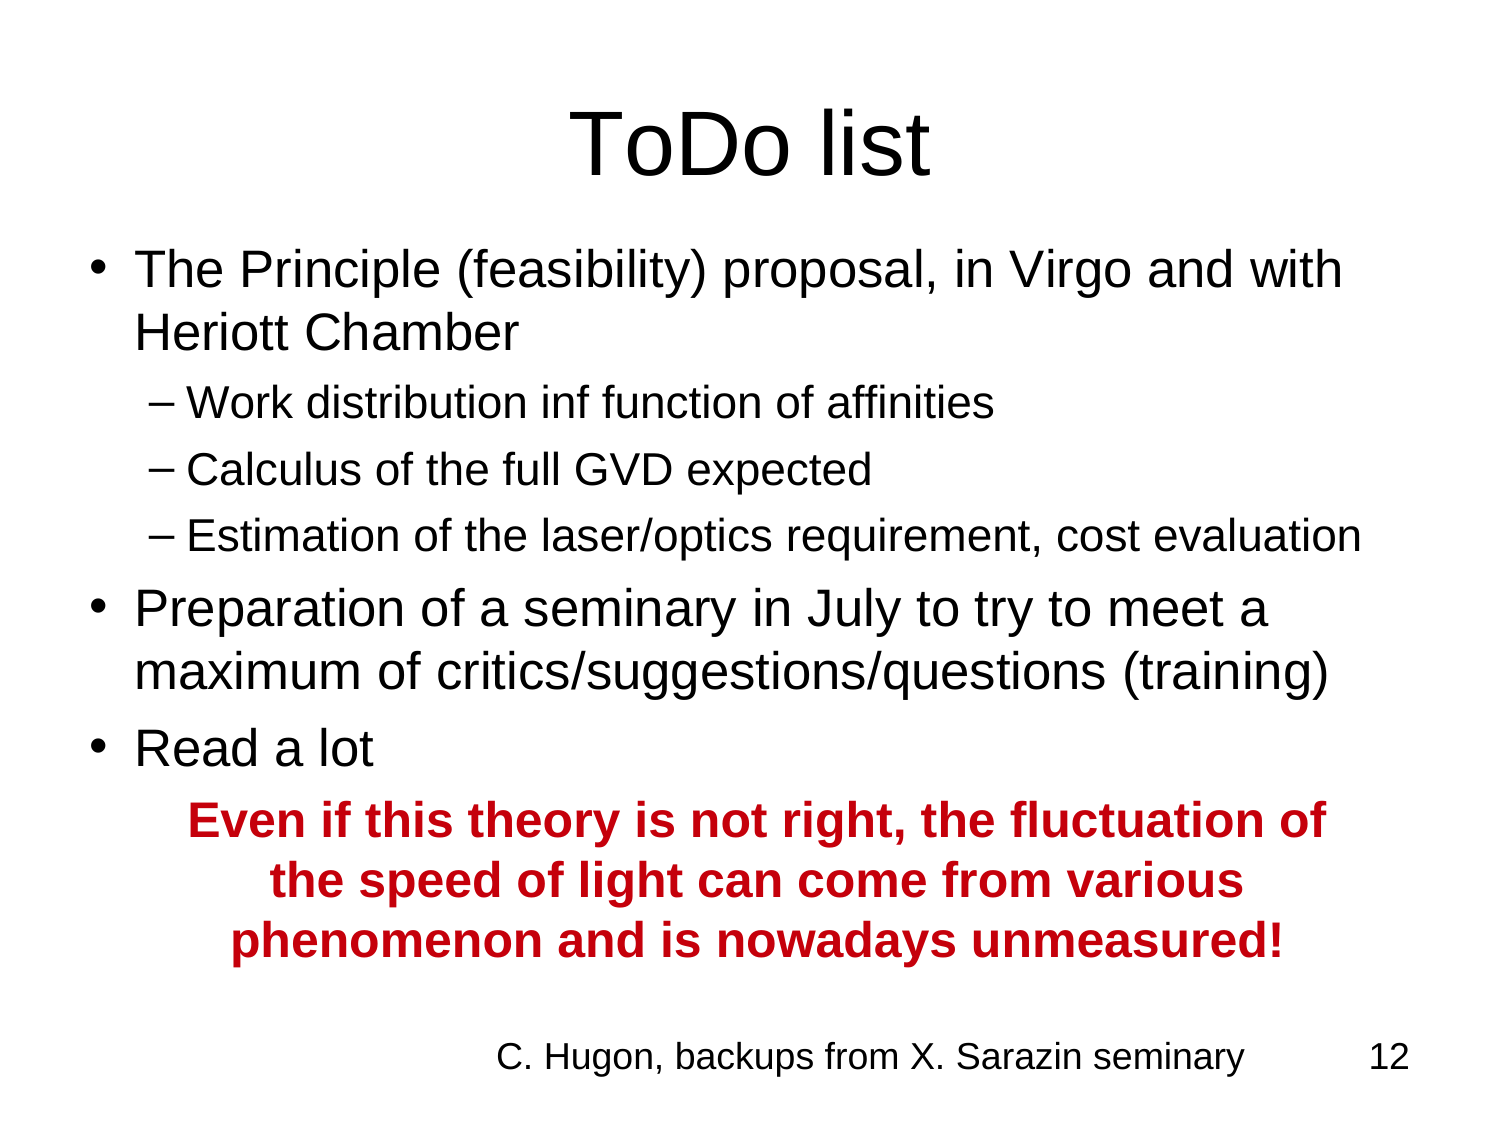

# ToDo list
The Principle (feasibility) proposal, in Virgo and with Heriott Chamber
Work distribution inf function of affinities
Calculus of the full GVD expected
Estimation of the laser/optics requirement, cost evaluation
Preparation of a seminary in July to try to meet a maximum of critics/suggestions/questions (training)
Read a lot
Even if this theory is not right, the fluctuation of the speed of light can come from various phenomenon and is nowadays unmeasured!
C. Hugon, backups from X. Sarazin seminary
12